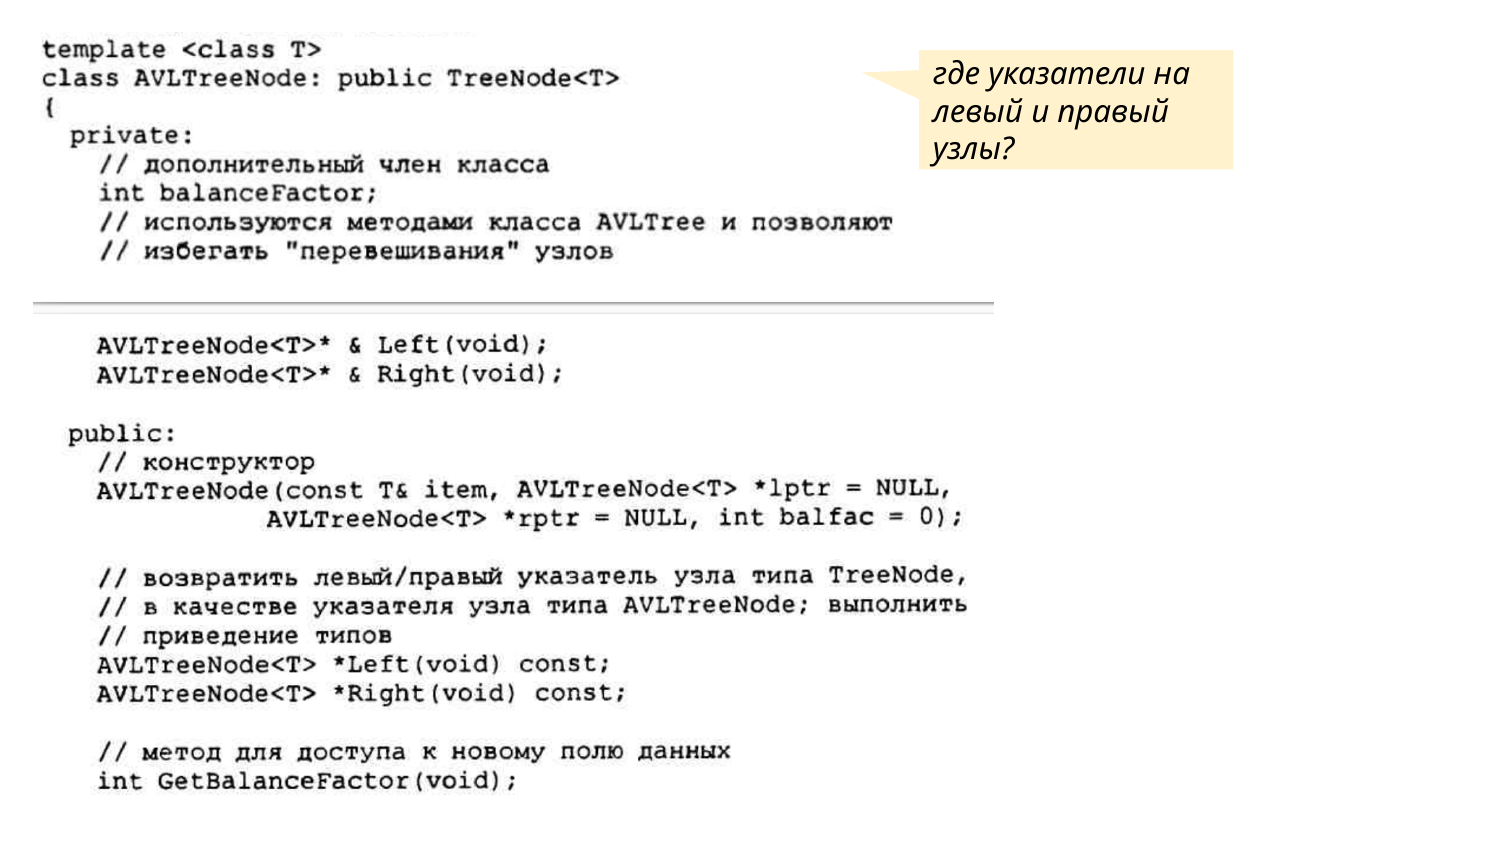

где указатели на левый и правый узлы?